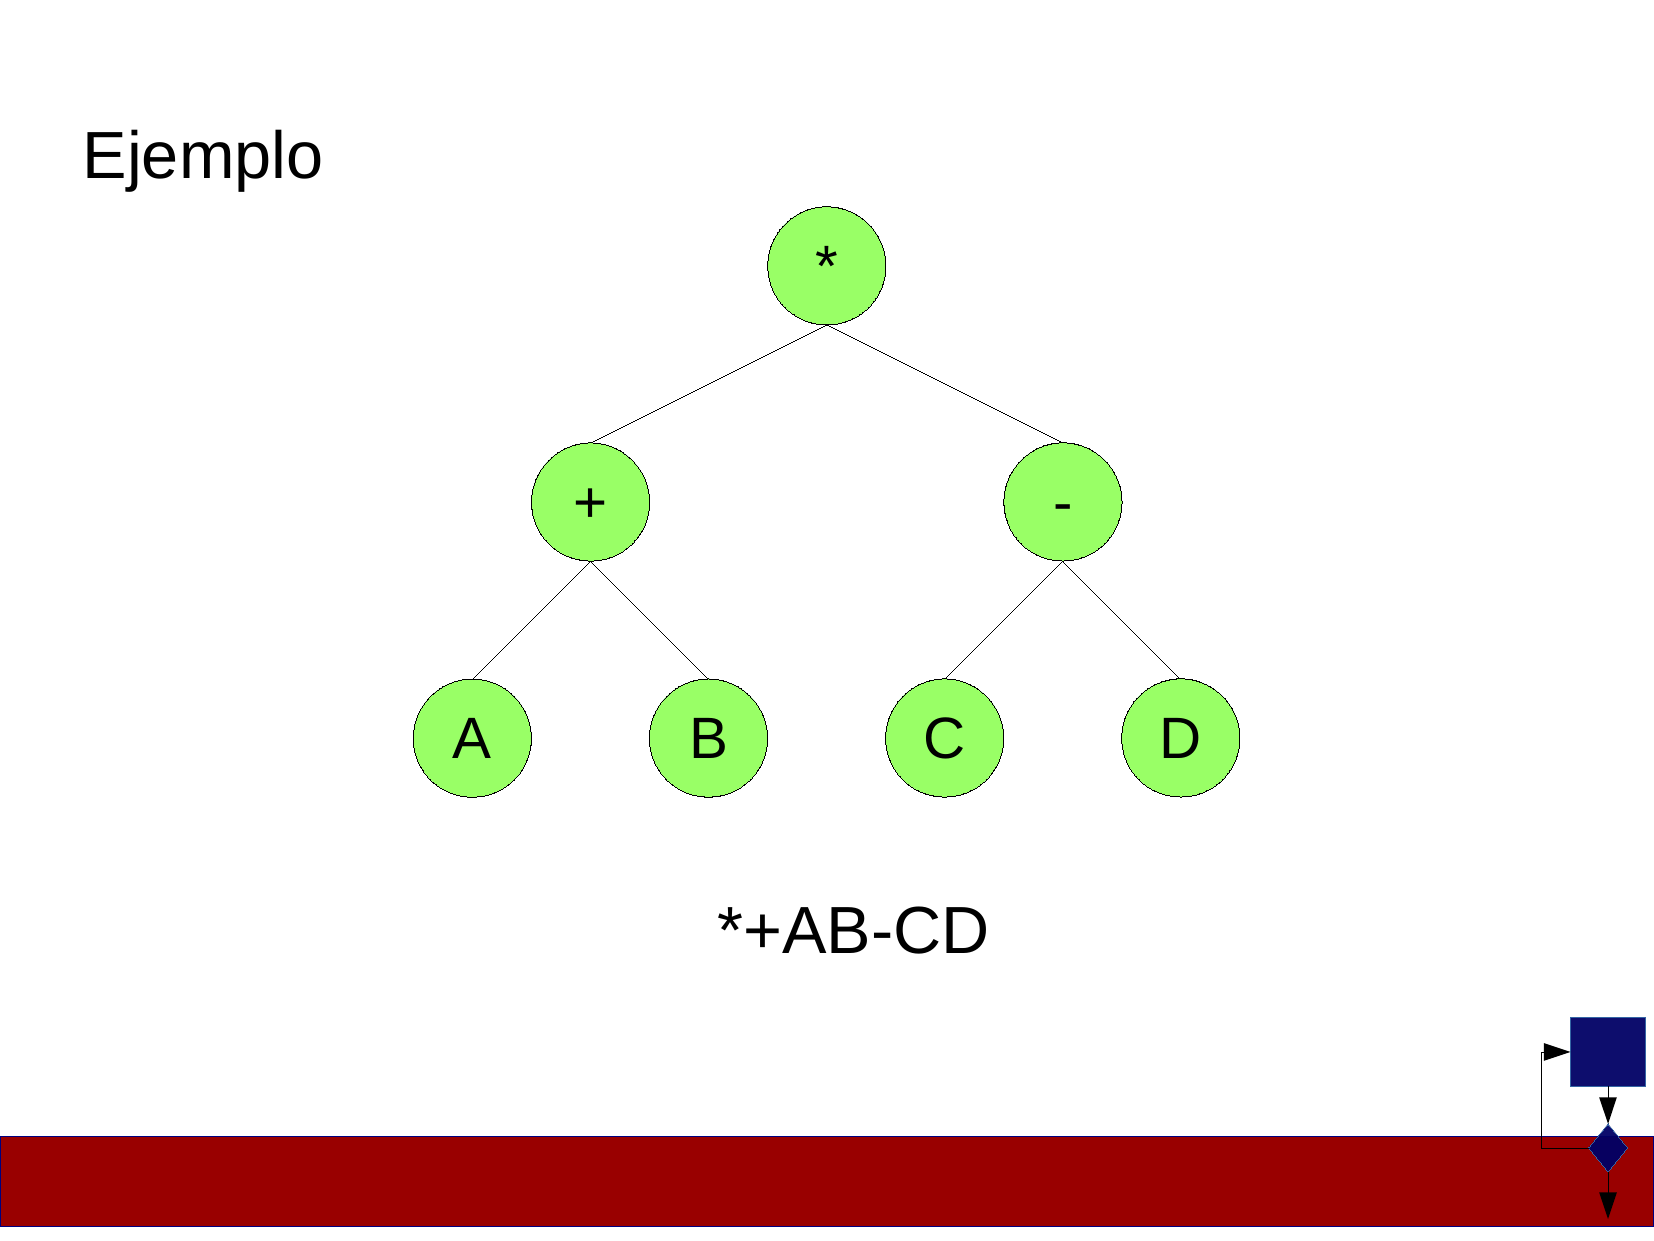

# Ejemplo
*
-
+
D
C
B
A
*
-
+
D
C
B
A
*+AB-CD